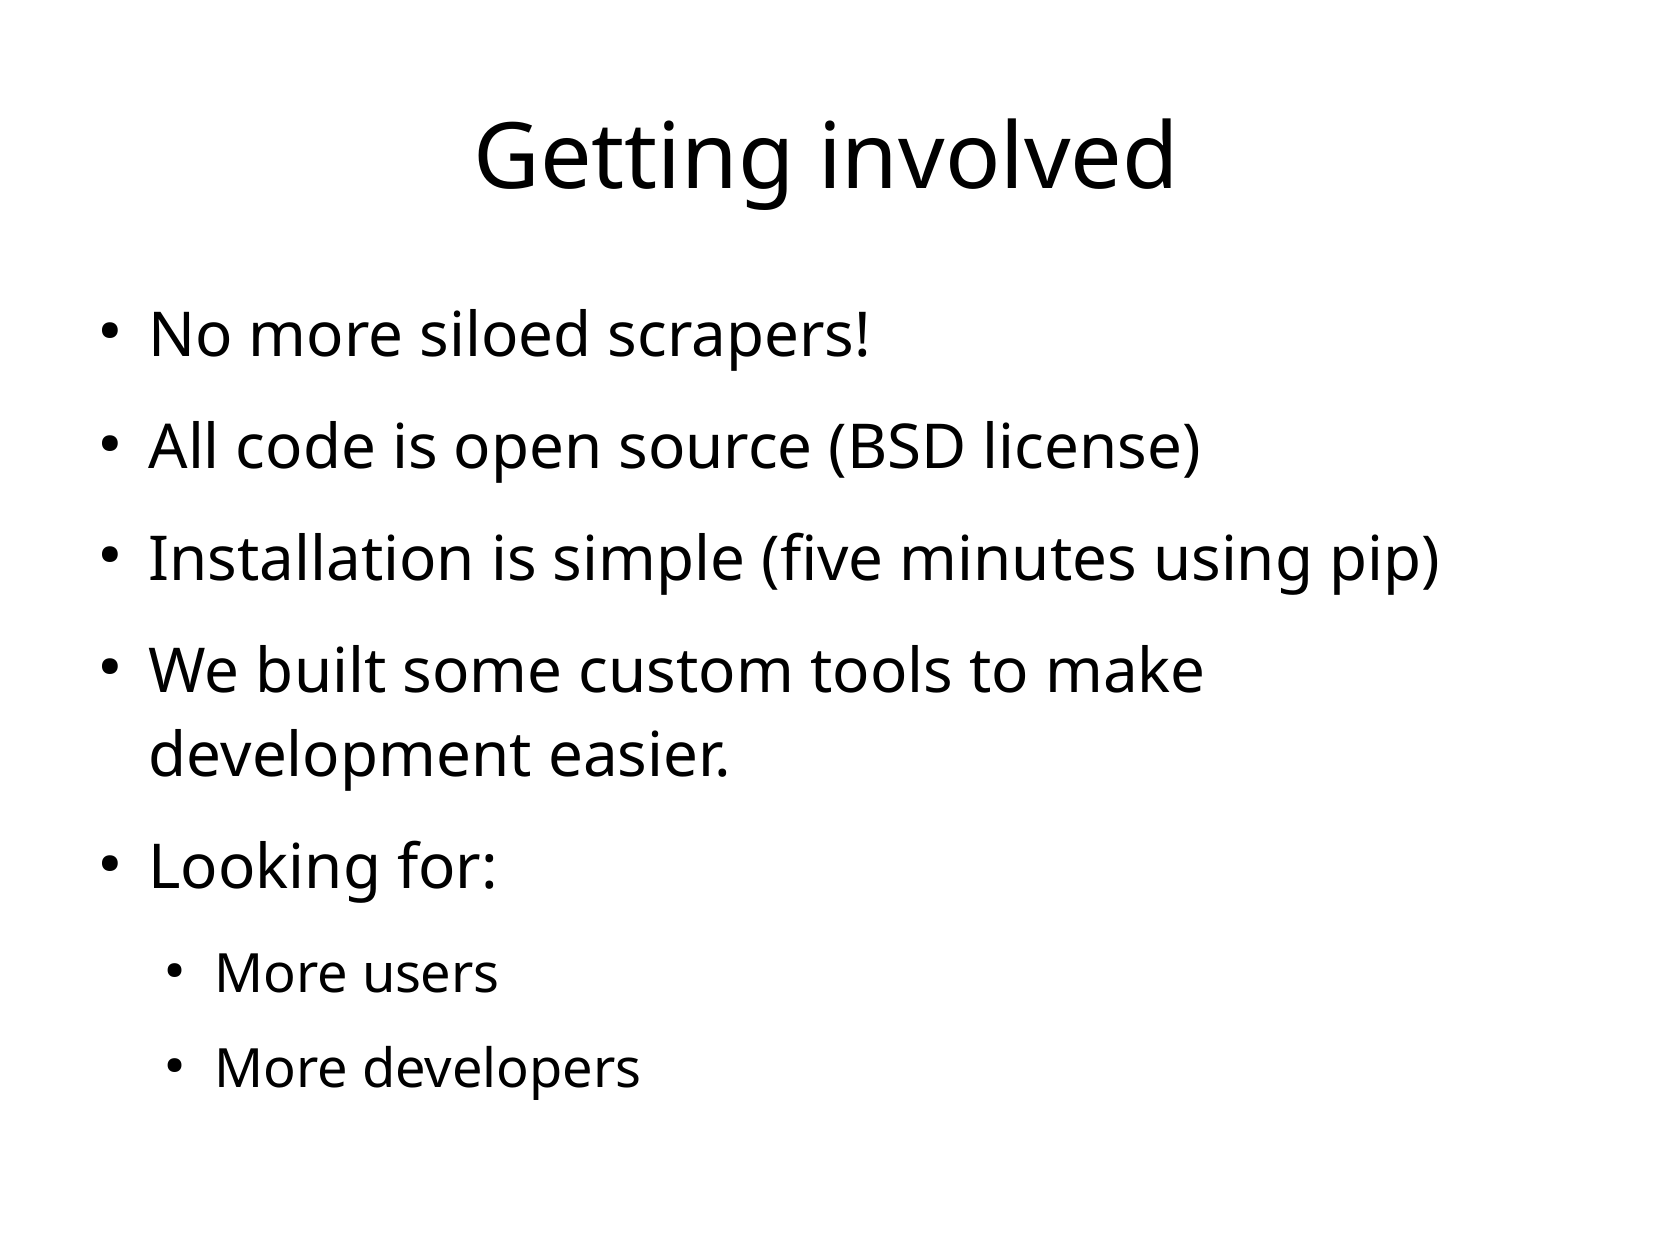

# Getting involved
No more siloed scrapers!
All code is open source (BSD license)
Installation is simple (five minutes using pip)
We built some custom tools to make development easier.
Looking for:
More users
More developers